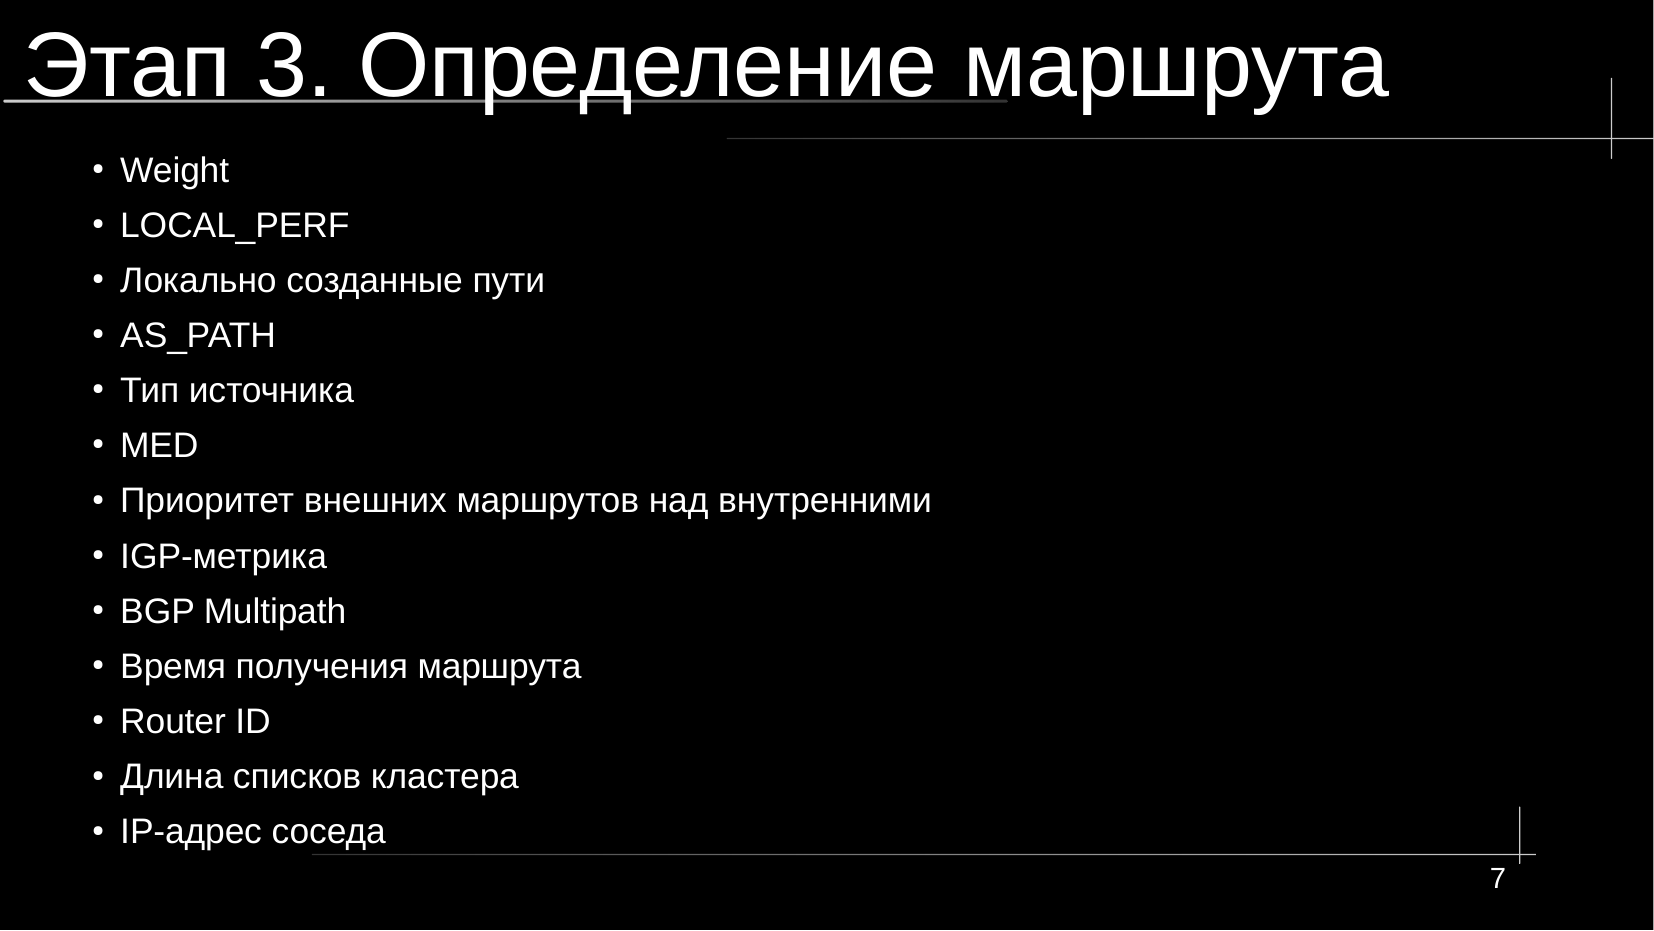

# Этап 3. Определение маршрута
Weight
LOCAL_PERF
Локально созданные пути
AS_PATH
Тип источника
MED
Приоритет внешних маршрутов над внутренними
IGP-метрика
BGP Multipath
Время получения маршрута
Router ID
Длина списков кластера
IP-адрес соседа
7